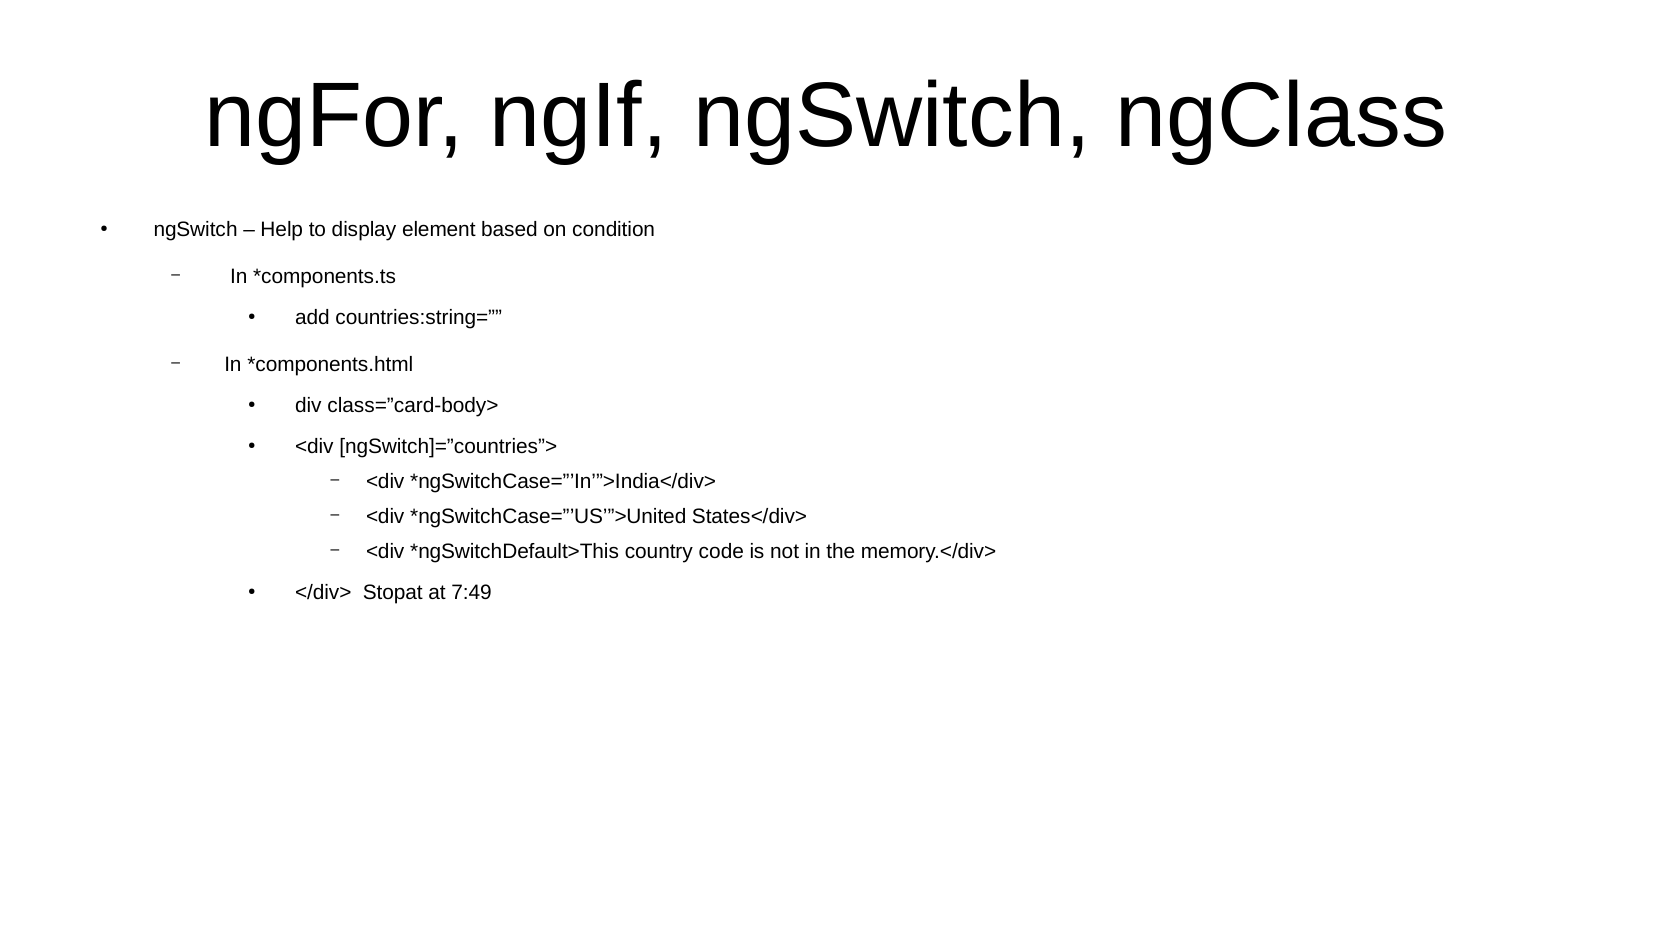

# ngFor, ngIf, ngSwitch, ngClass
ngSwitch – Help to display element based on condition
 In *components.ts
add countries:string=””
In *components.html
div class=”card-body>
<div [ngSwitch]=”countries”>
<div *ngSwitchCase=”’In’”>India</div>
<div *ngSwitchCase=”’US’”>United States</div>
<div *ngSwitchDefault>This country code is not in the memory.</div>
</div> Stopat at 7:49